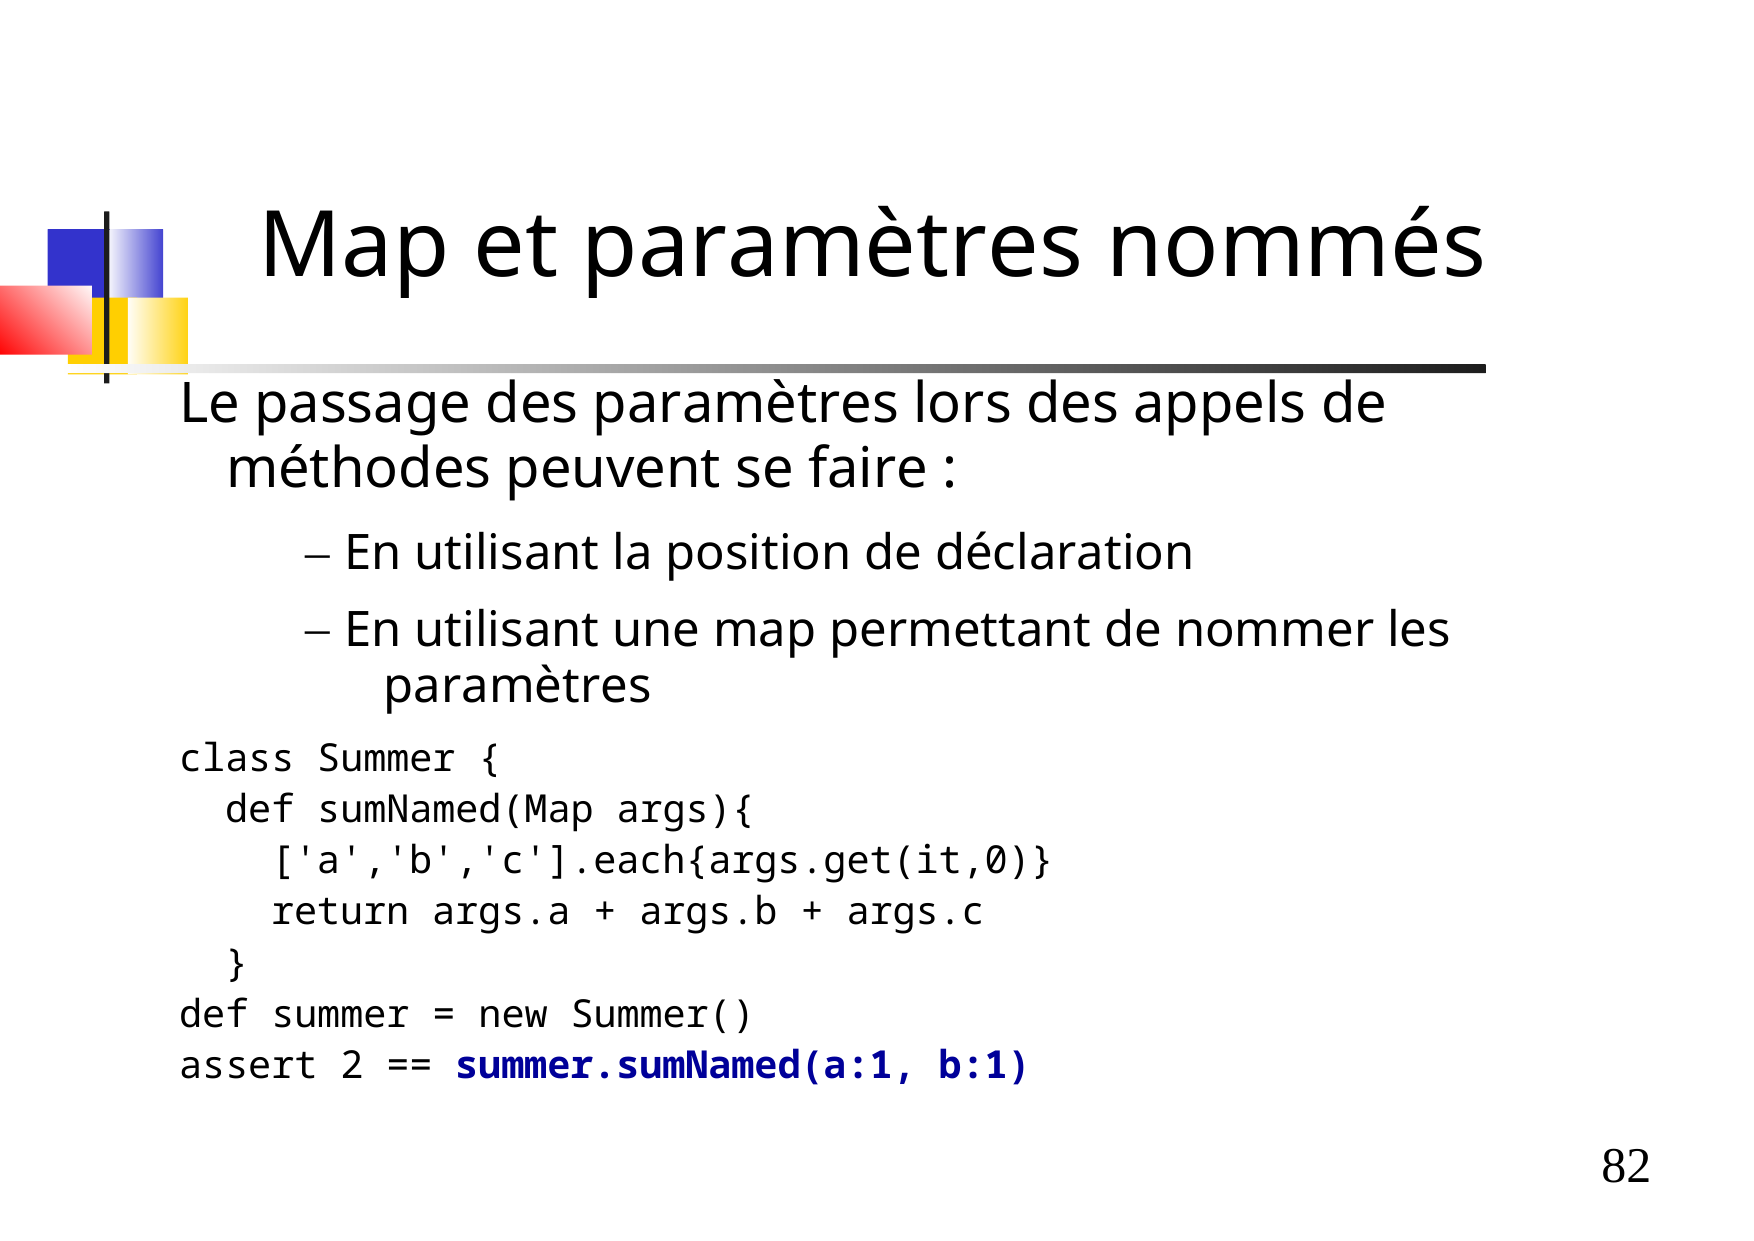

# Map et paramètres nommés
Le passage des paramètres lors des appels de méthodes peuvent se faire :
En utilisant la position de déclaration
En utilisant une map permettant de nommer les paramètres
class Summer {
 def sumNamed(Map args){
 ['a','b','c'].each{args.get(it,0)}
 return args.a + args.b + args.c
 }
def summer = new Summer()
assert 2 == summer.sumNamed(a:1, b:1)